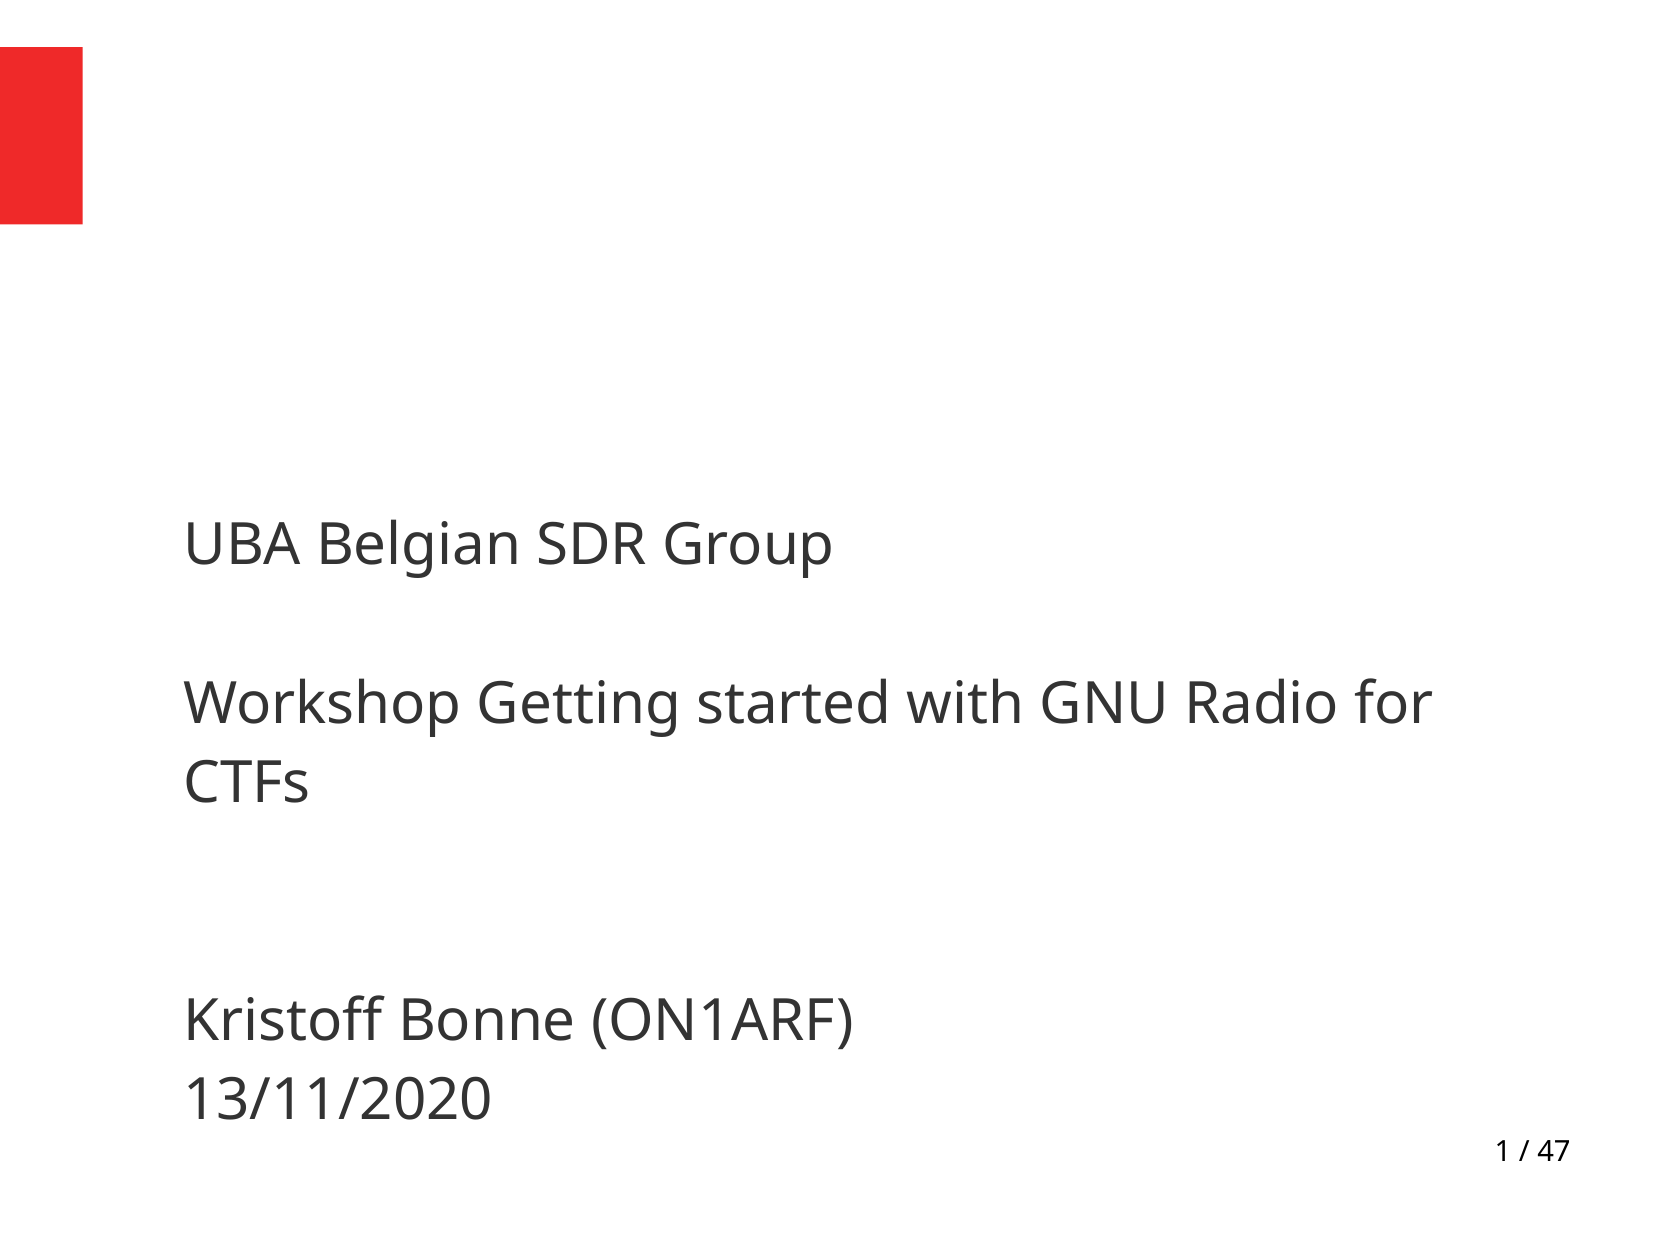

# UBA Belgian SDR Group Workshop Getting started with GNU Radio for CTFs Kristoff Bonne (ON1ARF) 13/11/2020
1